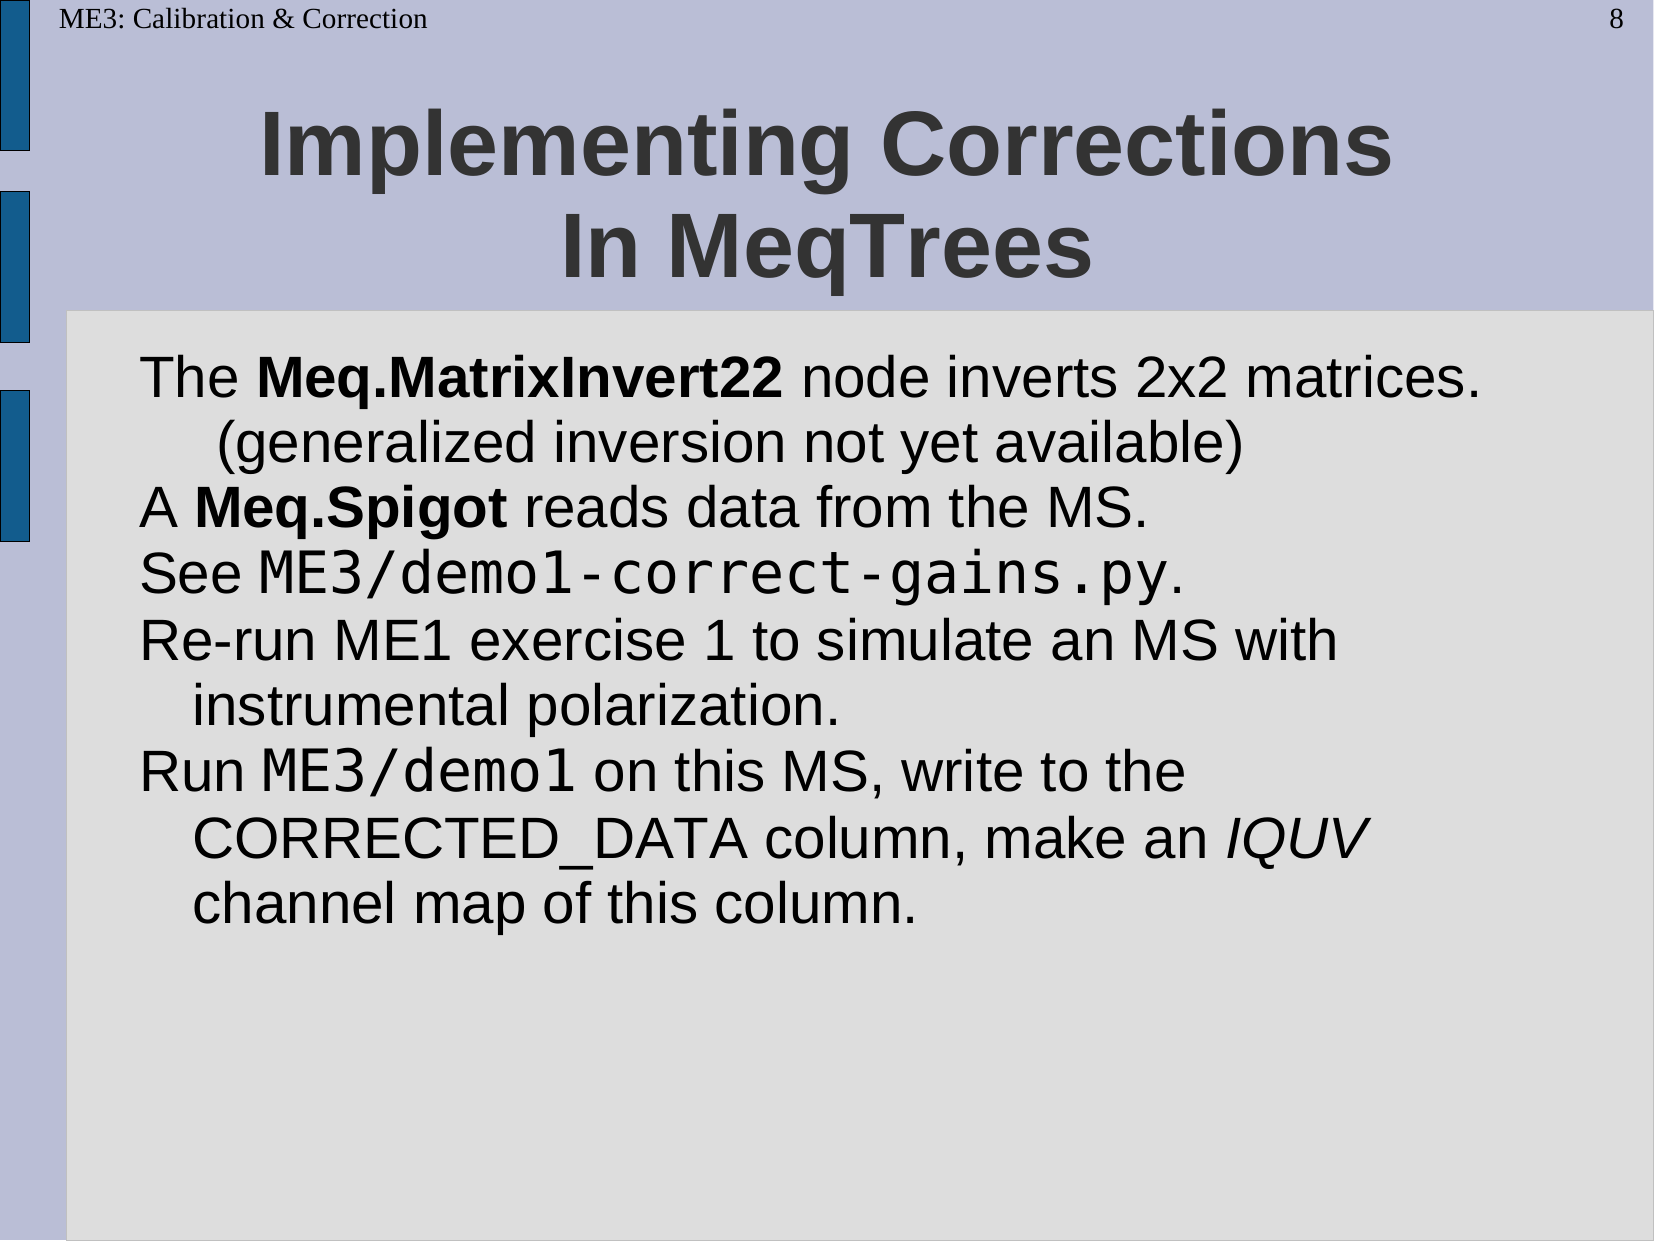

ME3: Calibration & Correction
8
# Implementing Corrections In MeqTrees
The Meq.MatrixInvert22 node inverts 2x2 matrices.
(generalized inversion not yet available)
A Meq.Spigot reads data from the MS.
See ME3/demo1-correct-gains.py.
Re-run ME1 exercise 1 to simulate an MS with instrumental polarization.
Run ME3/demo1 on this MS, write to the CORRECTED_DATA column, make an IQUV channel map of this column.